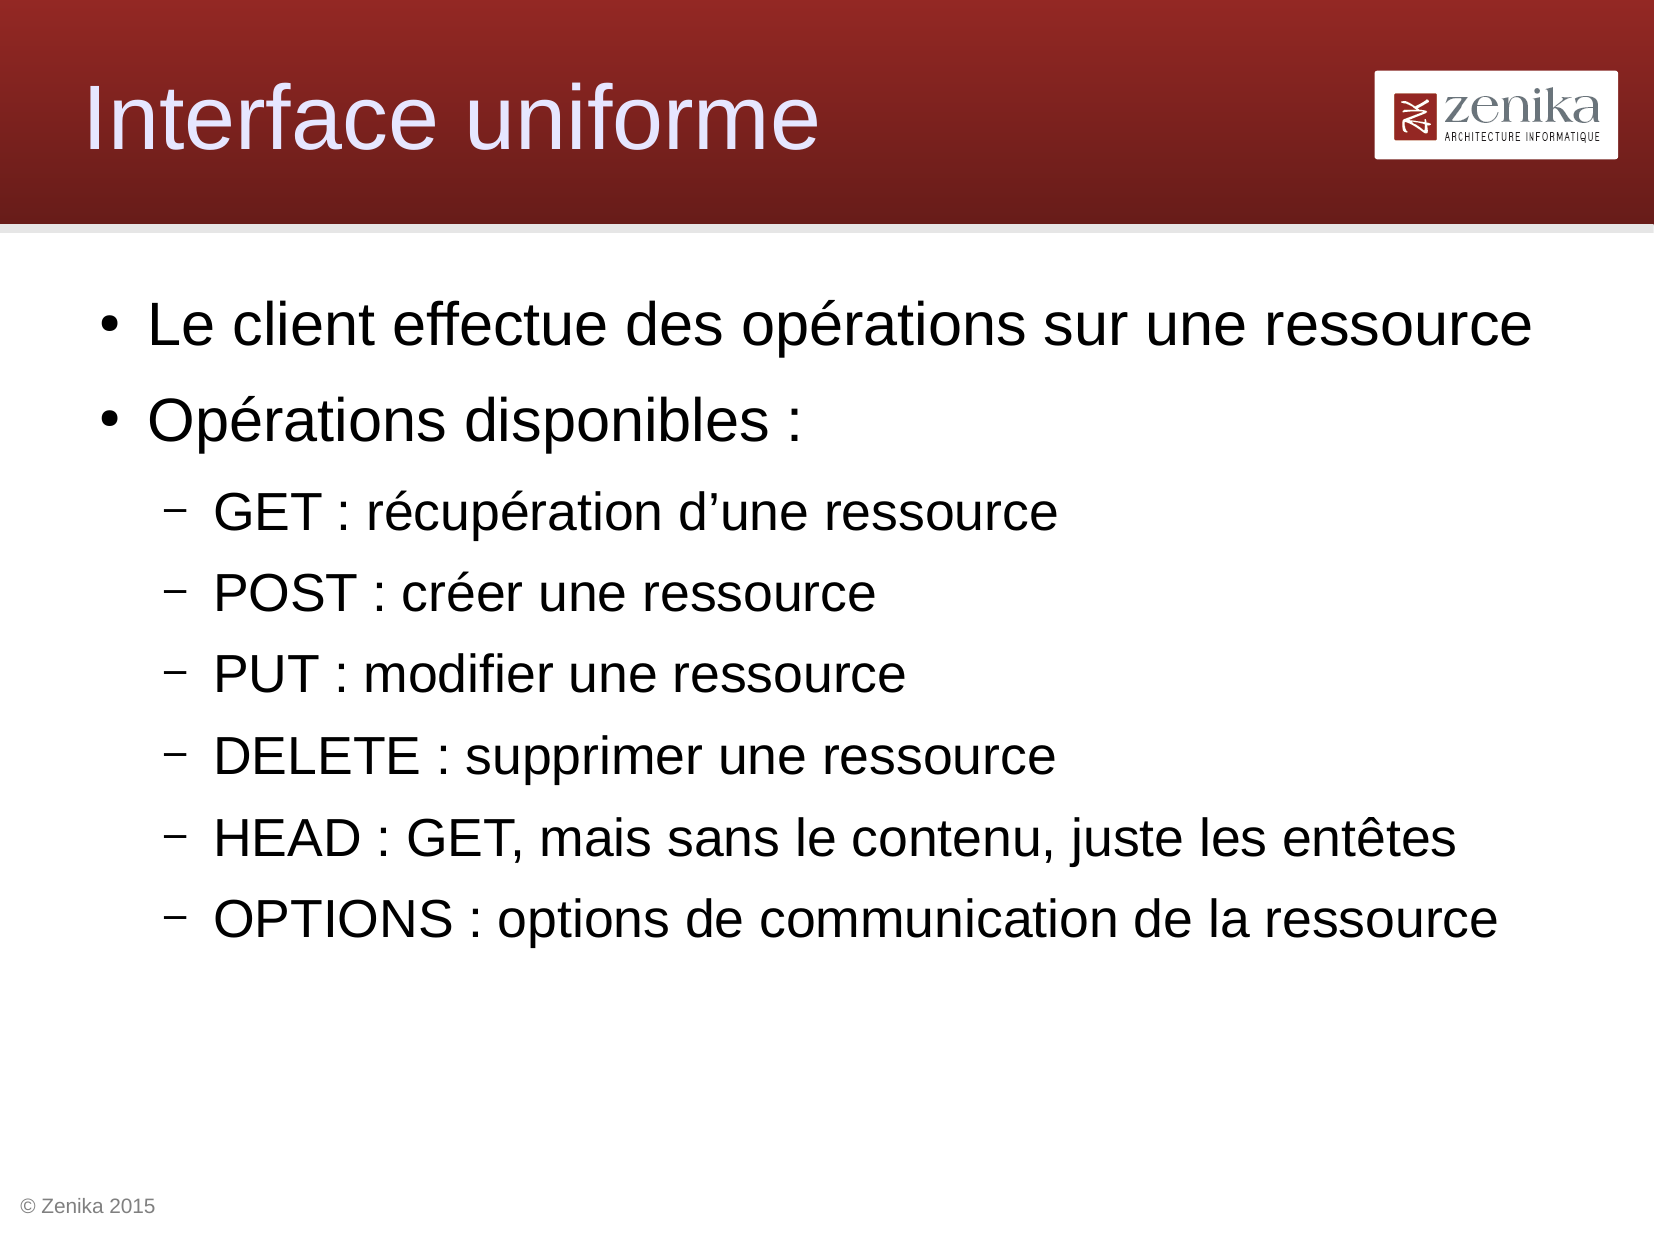

# Interface uniforme
Le client effectue des opérations sur une ressource
Opérations disponibles :
GET : récupération d’une ressource
POST : créer une ressource
PUT : modifier une ressource
DELETE : supprimer une ressource
HEAD : GET, mais sans le contenu, juste les entêtes
OPTIONS : options de communication de la ressource